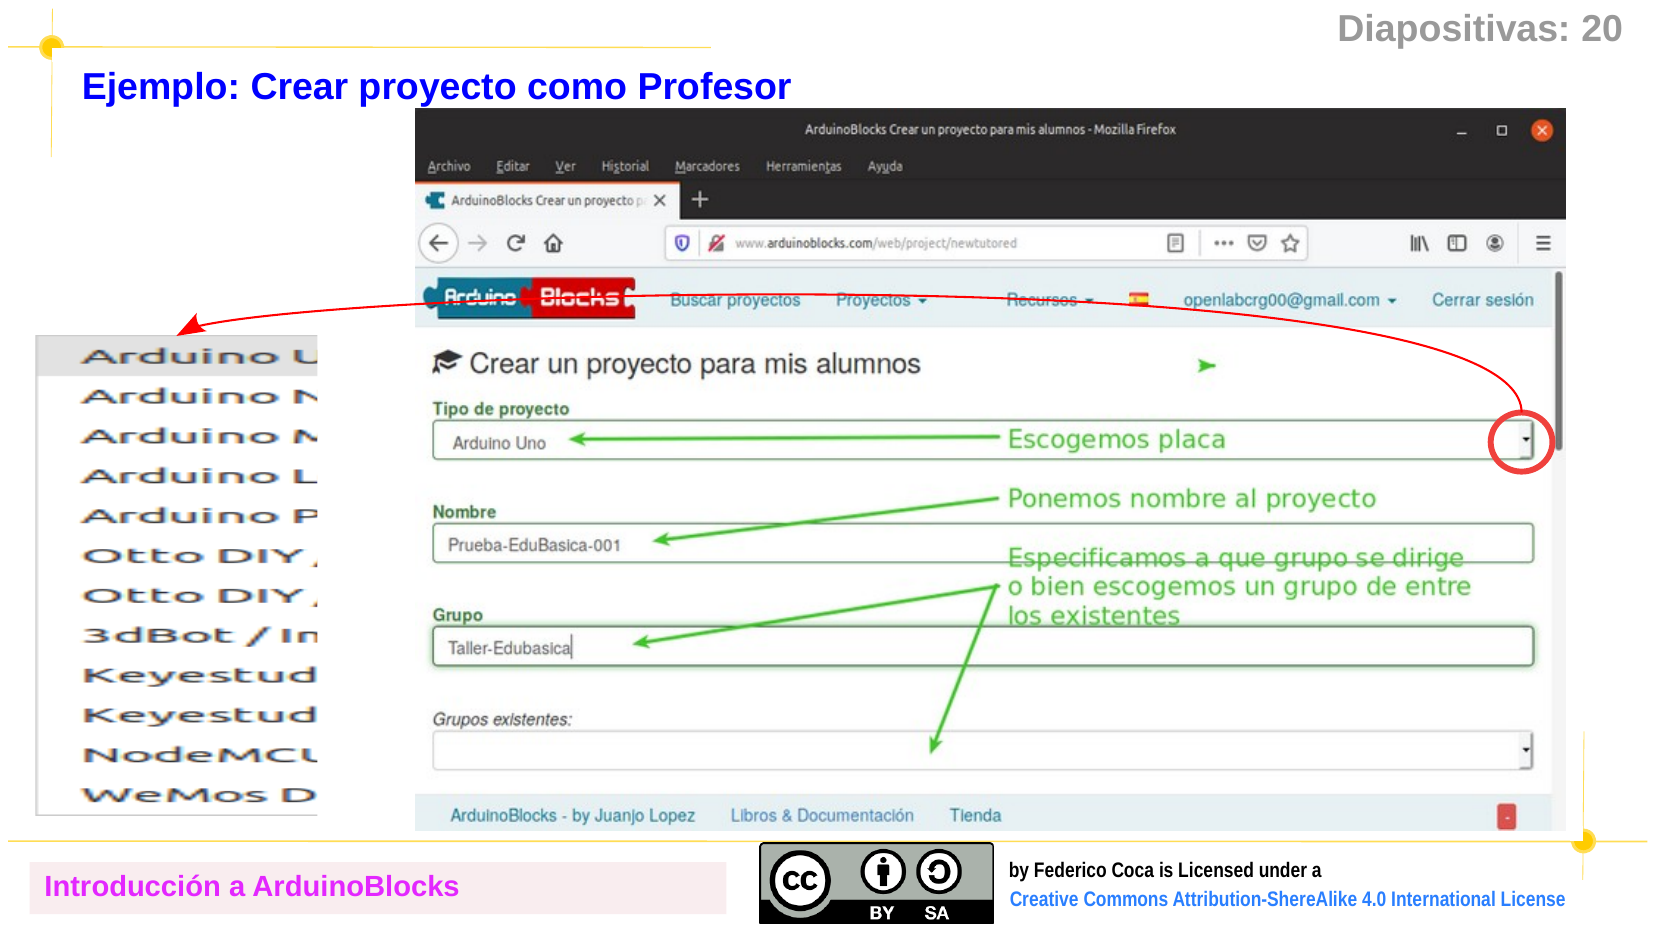

Diapositivas: 20
Ejemplo: Crear proyecto como Profesor
Introducción a ArduinoBlocks